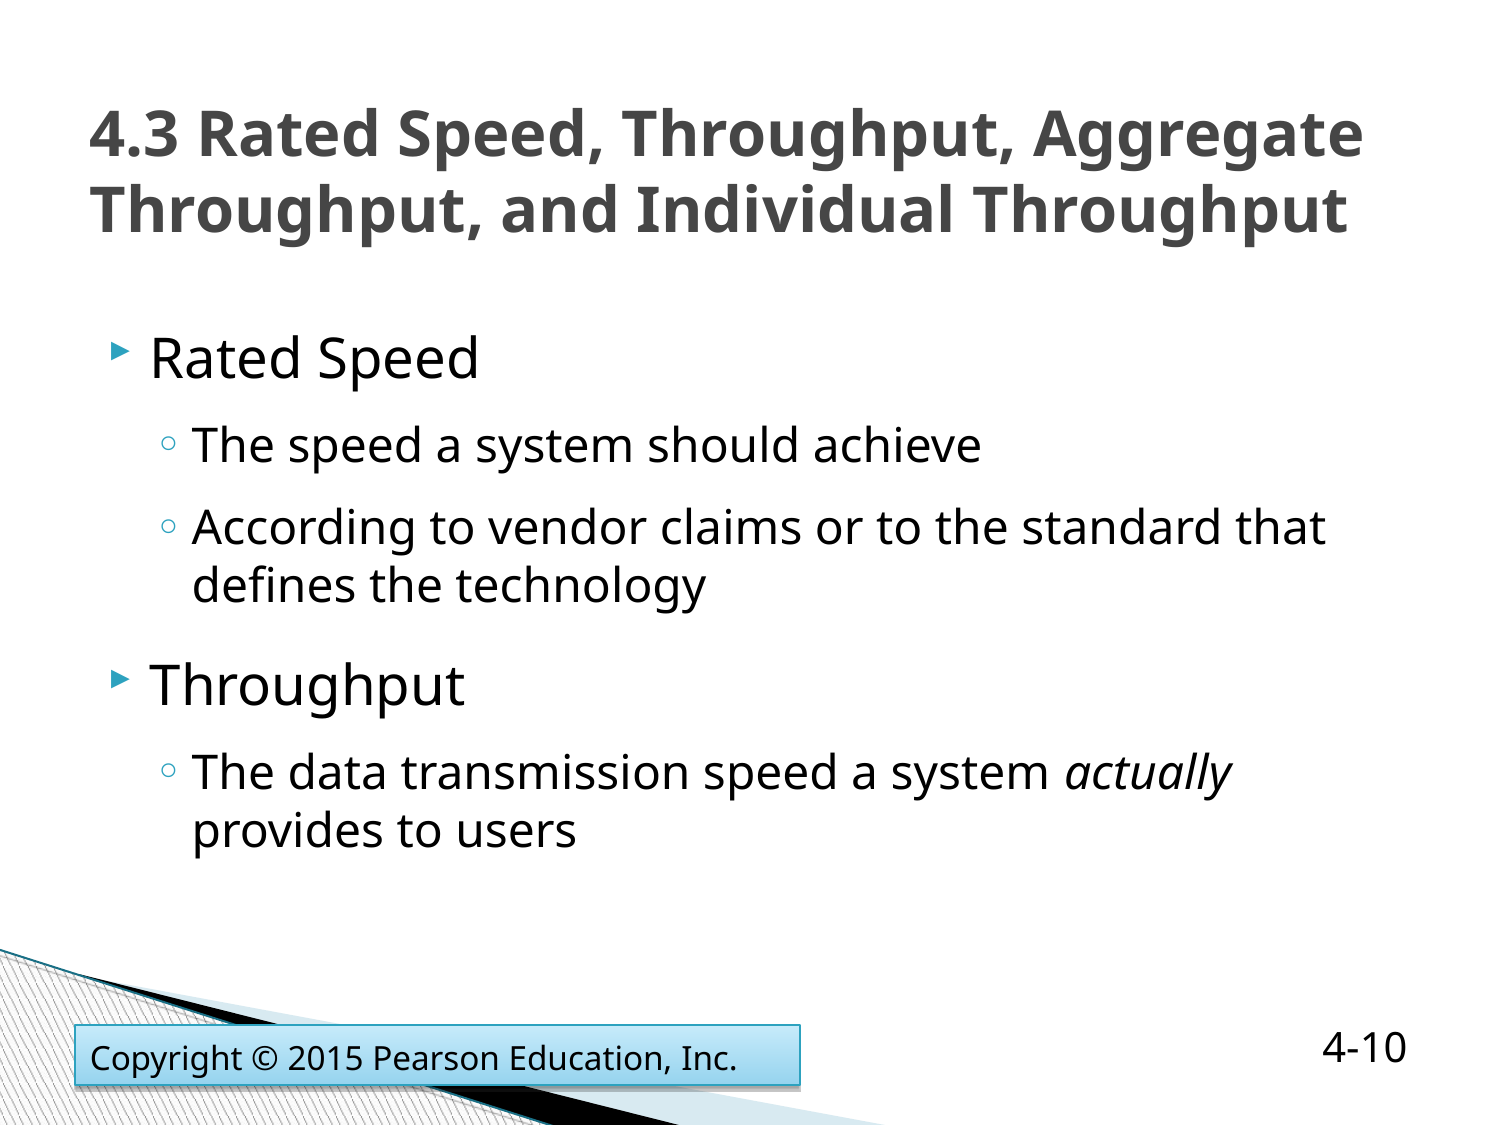

4.3 Rated Speed, Throughput, Aggregate Throughput, and Individual Throughput
# Rated Speed
The speed a system should achieve
According to vendor claims or to the standard that defines the technology
Throughput
The data transmission speed a system actually provides to users
Copyright © 2015 Pearson Education, Inc.